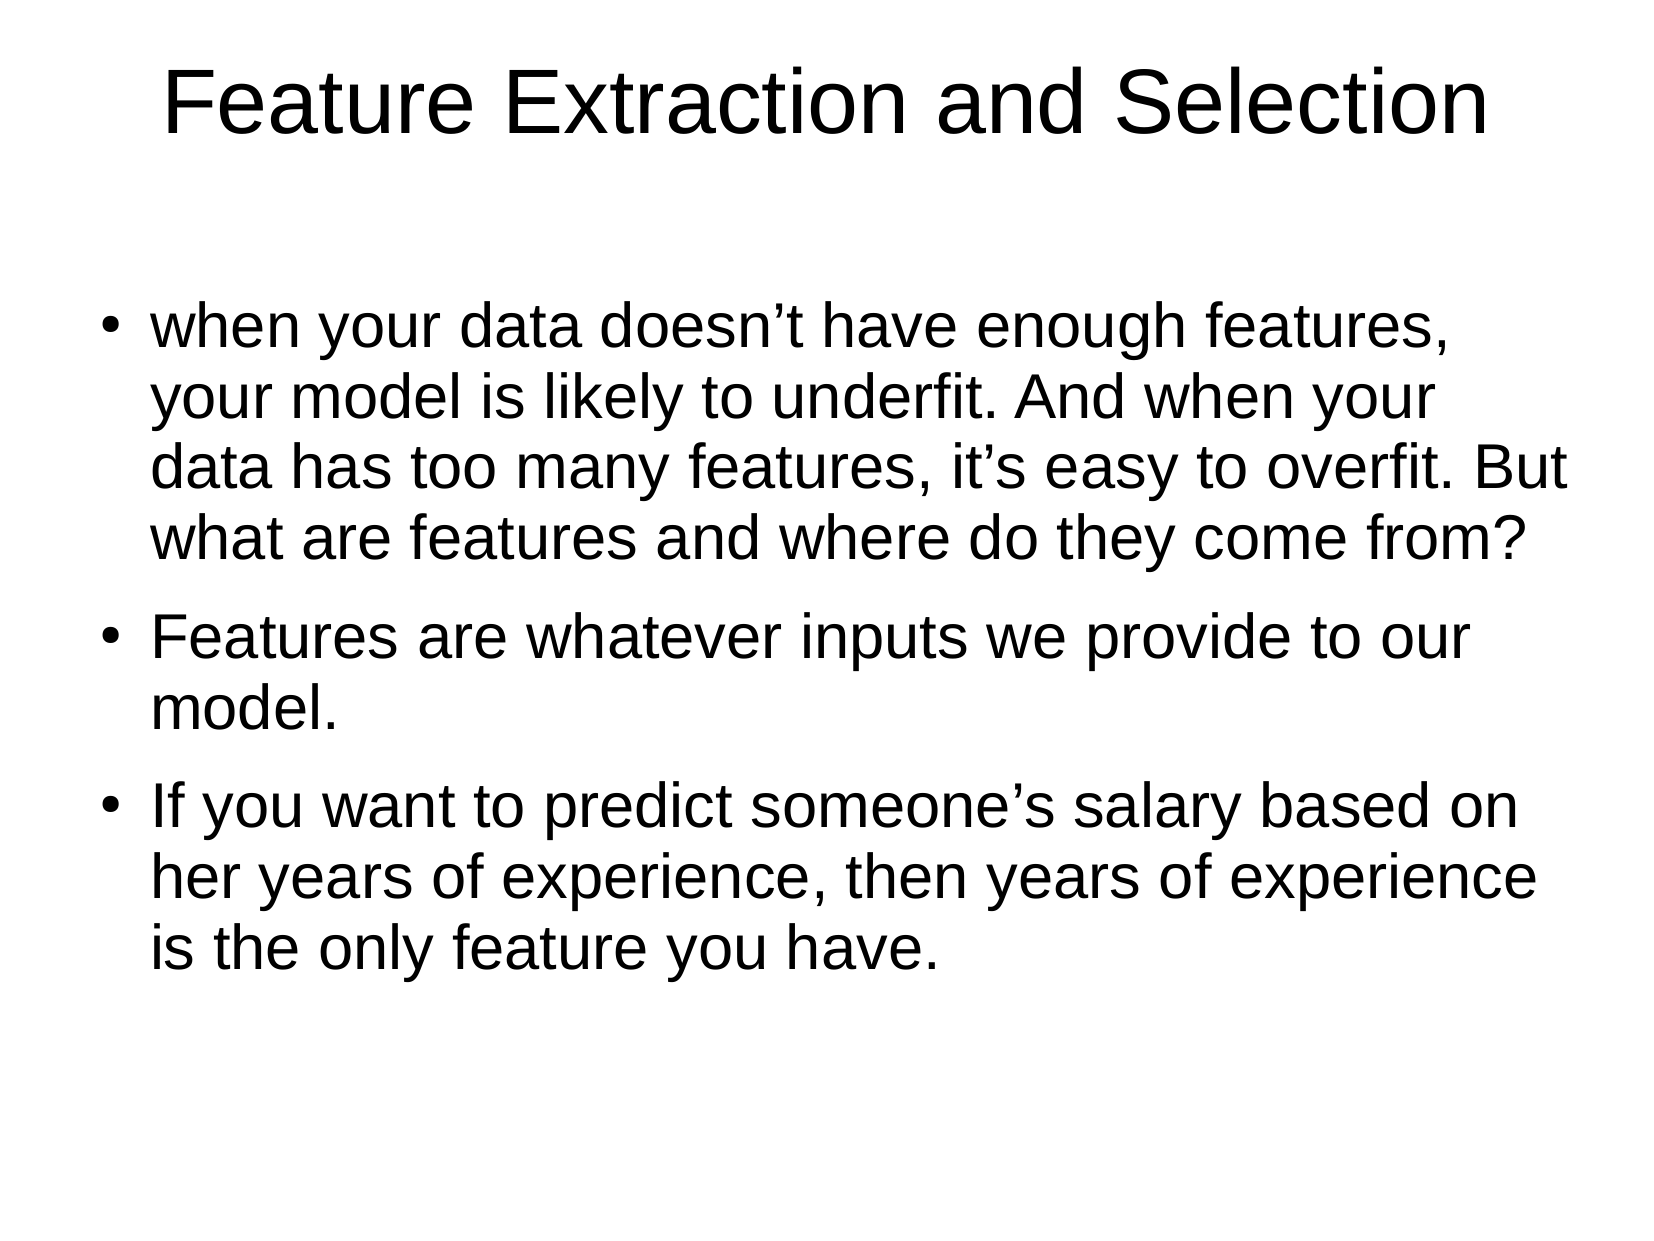

# Feature Extraction and Selection
when your data doesn’t have enough features, your model is likely to underfit. And when your data has too many features, it’s easy to overfit. But what are features and where do they come from?
Features are whatever inputs we provide to our model.
If you want to predict someone’s salary based on her years of experience, then years of experience is the only feature you have.